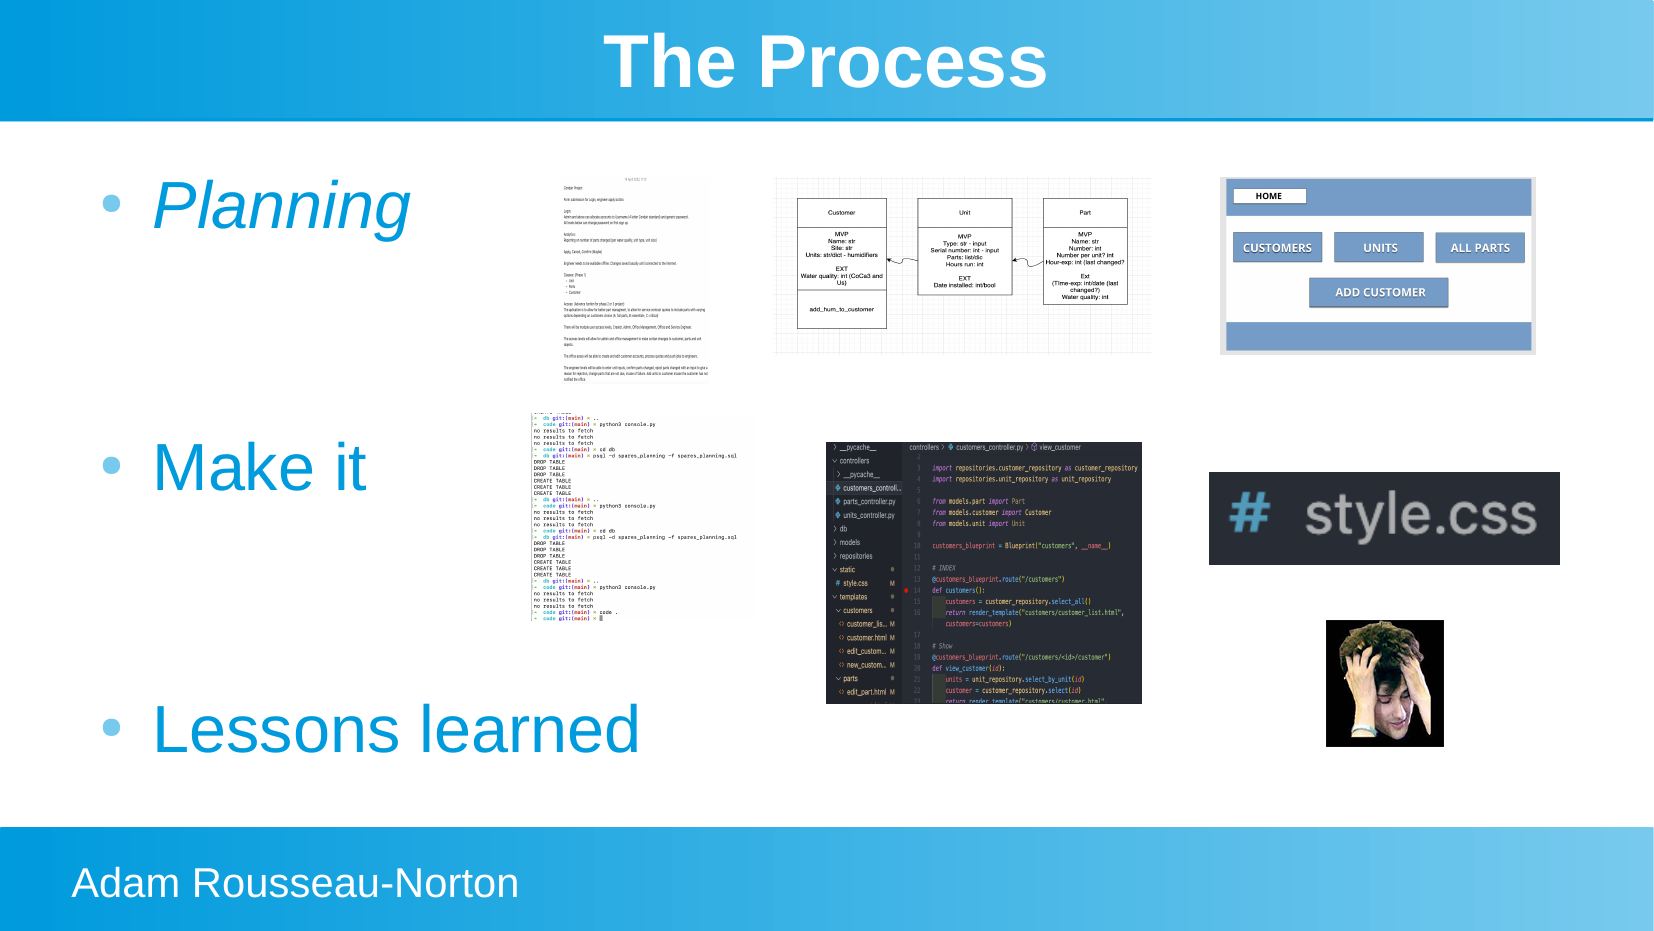

# The Process
Planning
Make it
Lessons learned
Adam Rousseau-Norton